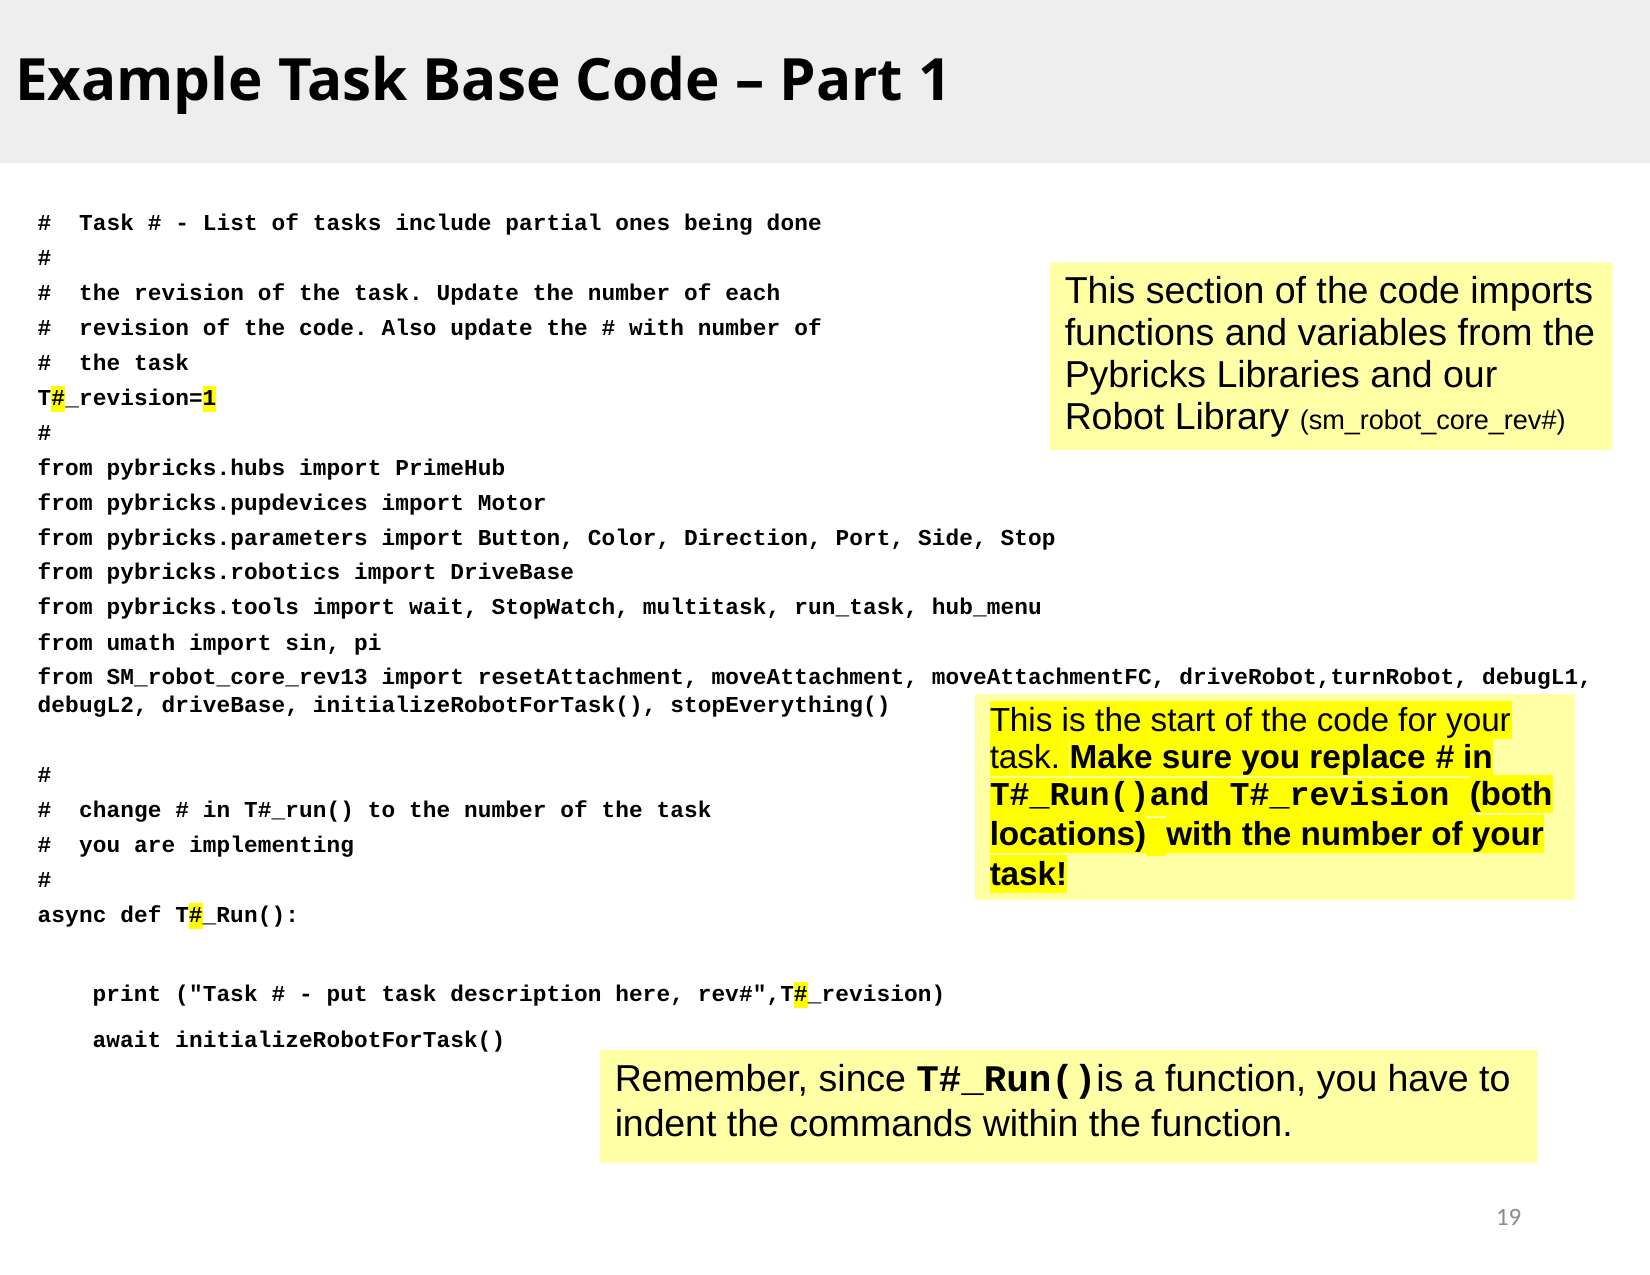

Example Task Base Code – Part 1
# # Task # - List of tasks include partial ones being done
#
# the revision of the task. Update the number of each
# revision of the code. Also update the # with number of
# the task
T#_revision=1
#
from pybricks.hubs import PrimeHub
from pybricks.pupdevices import Motor
from pybricks.parameters import Button, Color, Direction, Port, Side, Stop
from pybricks.robotics import DriveBase
from pybricks.tools import wait, StopWatch, multitask, run_task, hub_menu
from umath import sin, pi
from SM_robot_core_rev13 import resetAttachment, moveAttachment, moveAttachmentFC, driveRobot,turnRobot, debugL1, debugL2, driveBase, initializeRobotForTask(), stopEverything()
#
# change # in T#_run() to the number of the task
# you are implementing
#
async def T#_Run():
 print ("Task # - put task description here, rev#",T#_revision)
 await initializeRobotForTask()
This section of the code imports functions and variables from the Pybricks Libraries and our Robot Library (sm_robot_core_rev#)
This is the start of the code for your task. Make sure you replace # in T#_Run()and T#_revision (both locations) with the number of your task!
Remember, since T#_Run()is a function, you have to indent the commands within the function.
19